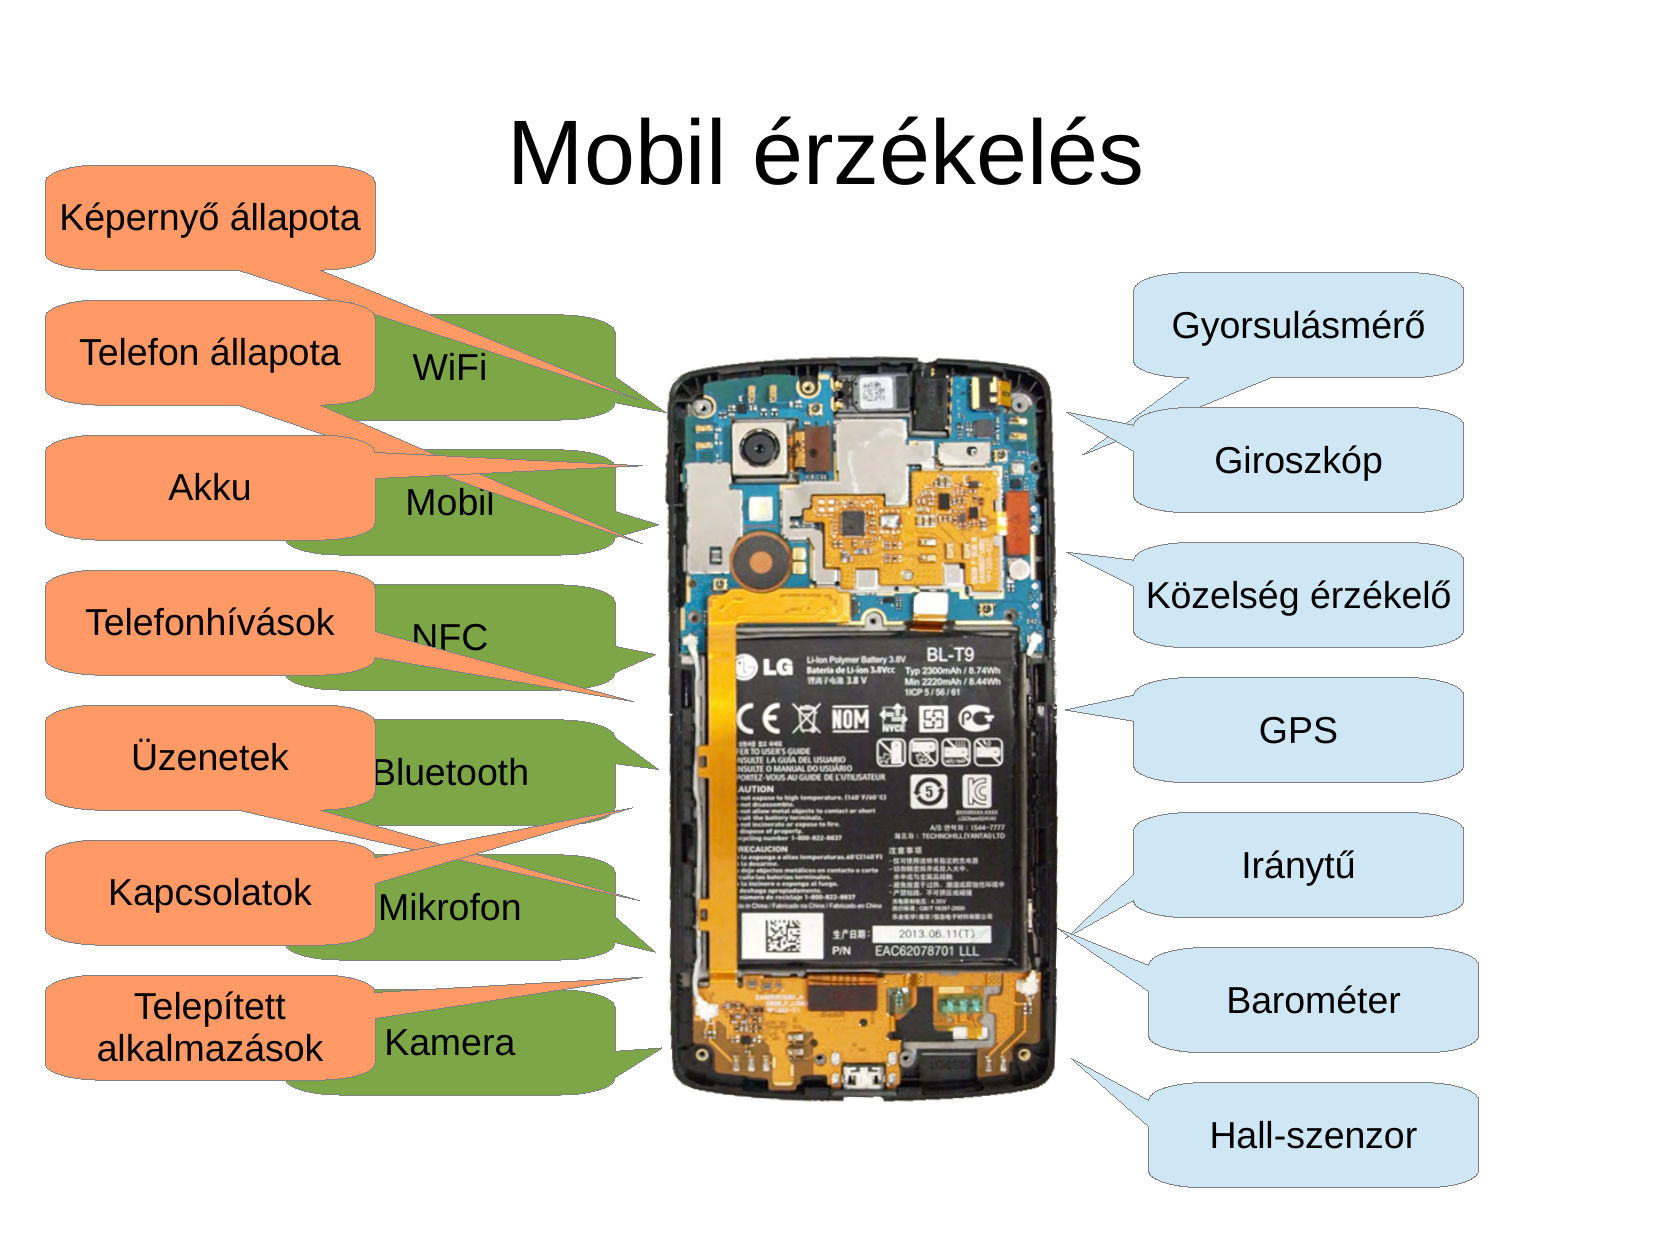

# Mobil érzékelés
Képernyő állapota
Gyorsulásmérő
Telefon állapota
WiFi
Giroszkóp
Akku
Mobil
Közelség érzékelő
Telefonhívások
NFC
GPS
Üzenetek
Bluetooth
Iránytű
Kapcsolatok
Mikrofon
Barométer
Telepített
alkalmazások
Kamera
Hall-szenzor